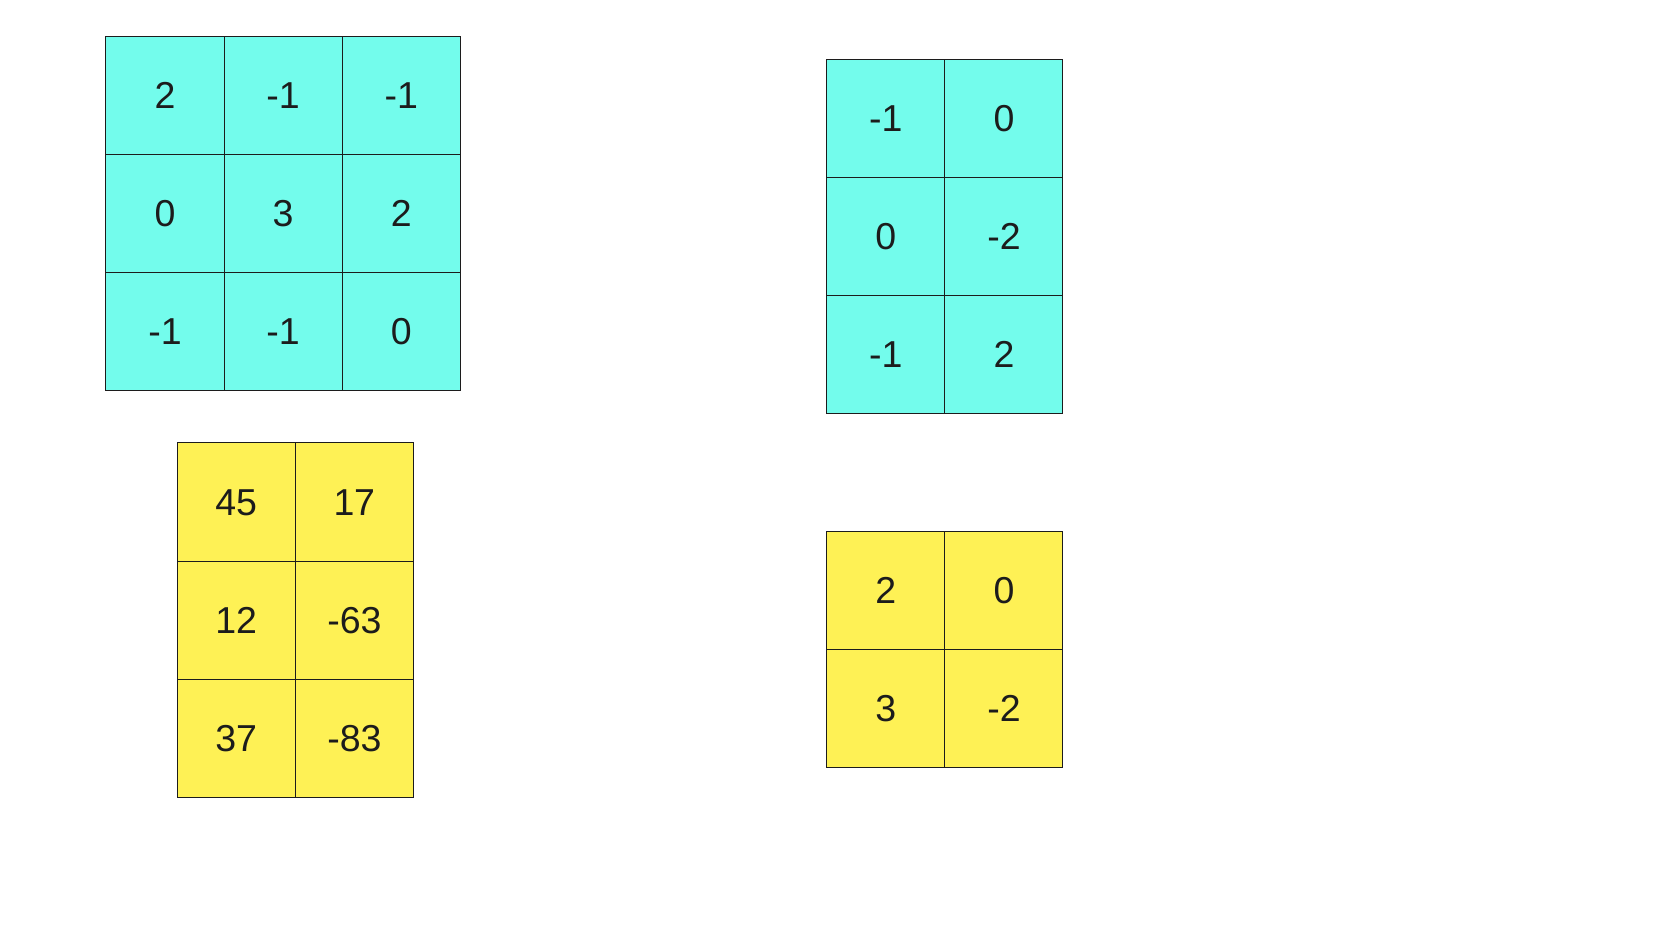

2
2
-1
-1
-1
0
0
0
3
2
0
-2
-1
-1
-1
0
-1
2
45
17
2
0
12
-63
3
-2
37
-83